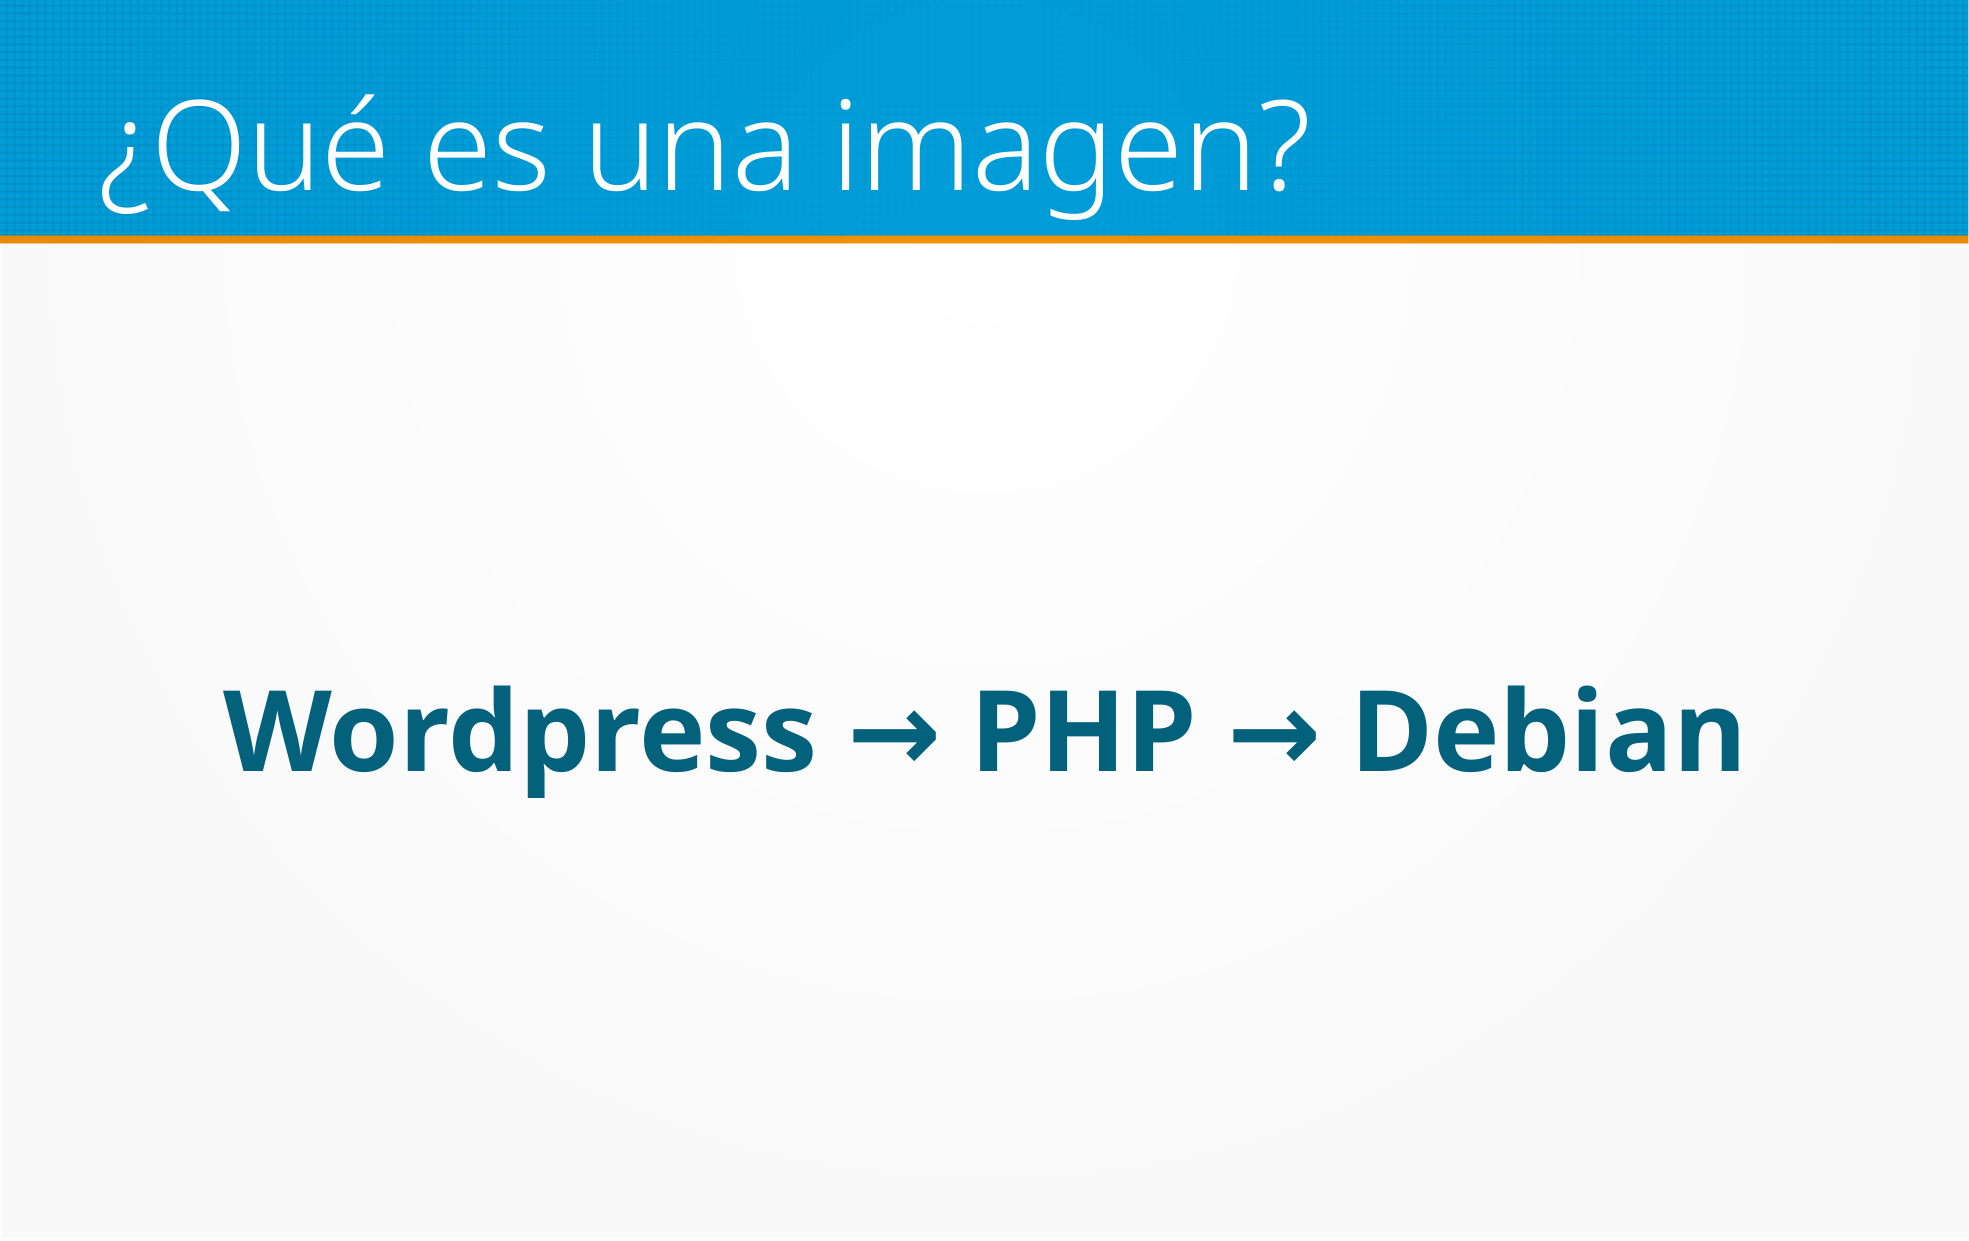

# ¿Qué es una imagen?
Wordpress → PHP → Debian